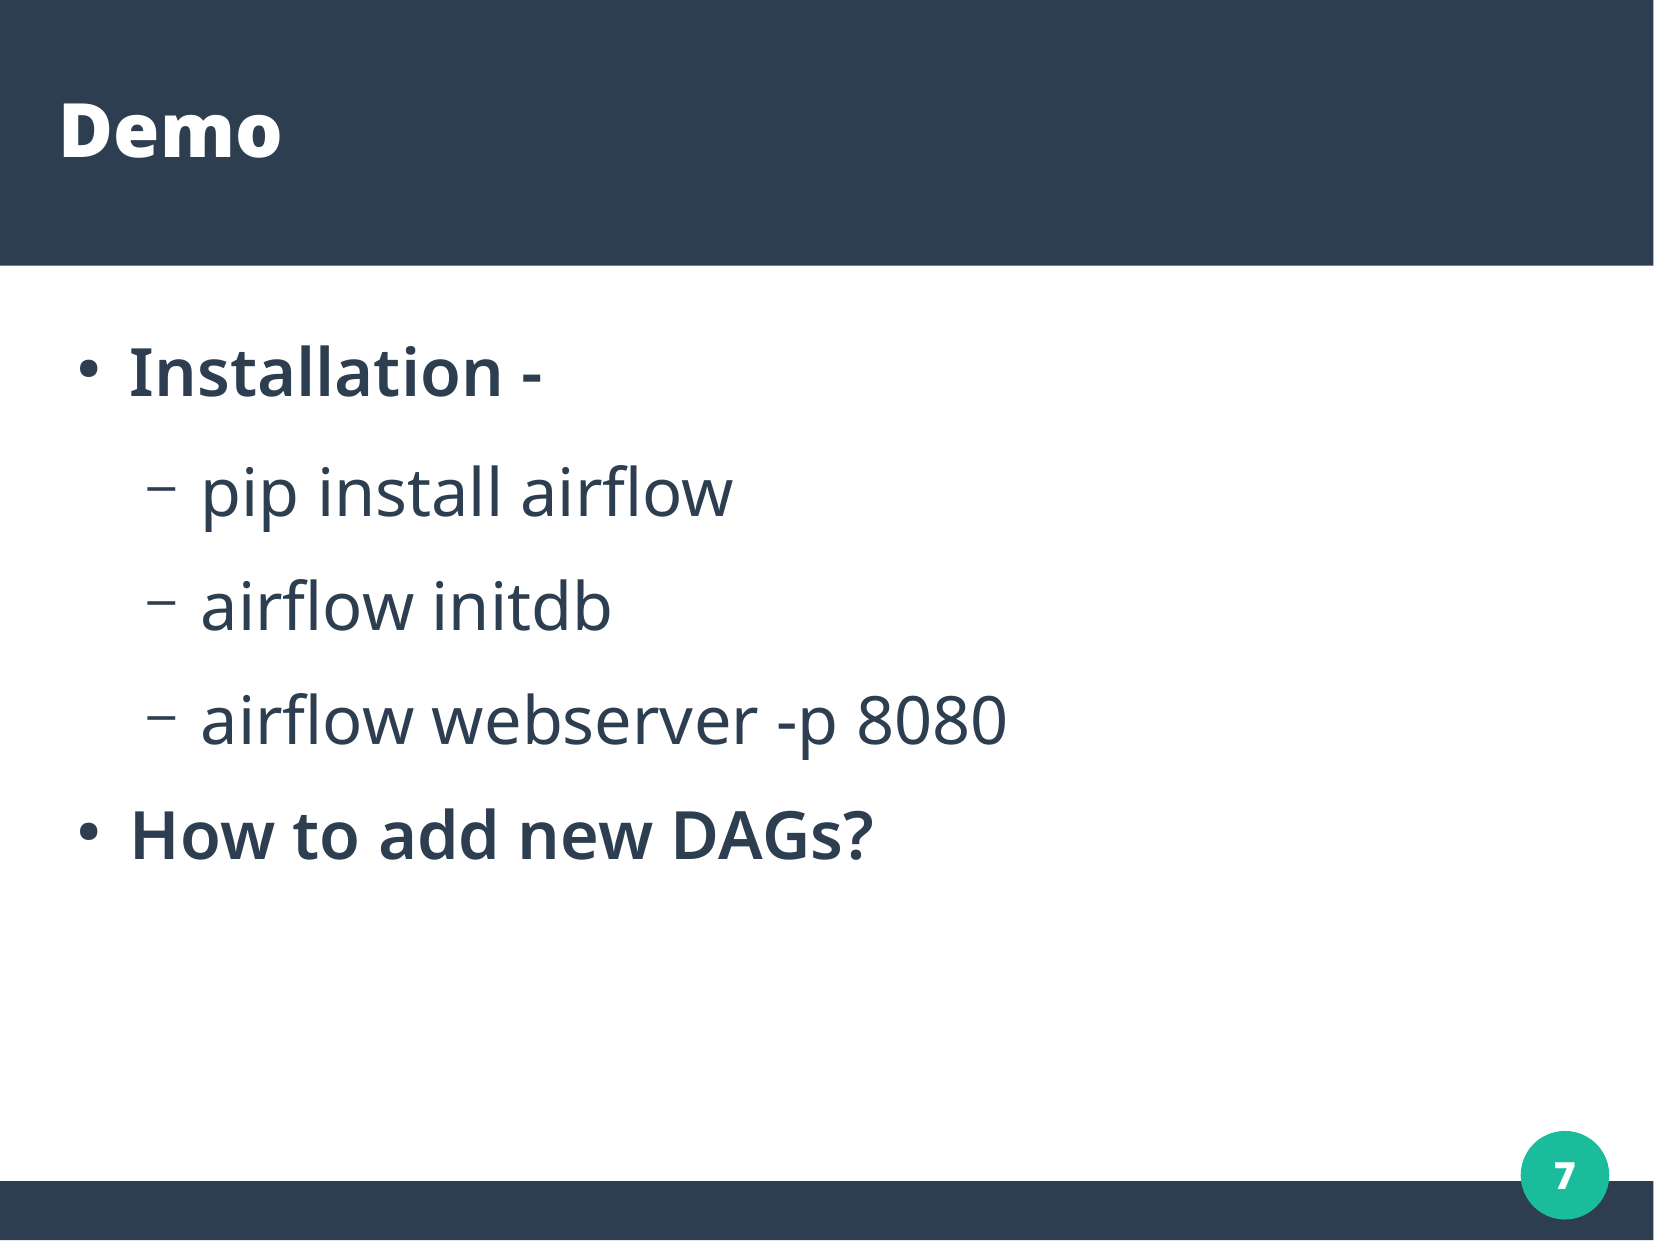

# Demo
Installation -
pip install airflow
airflow initdb
airflow webserver -p 8080
How to add new DAGs?
7